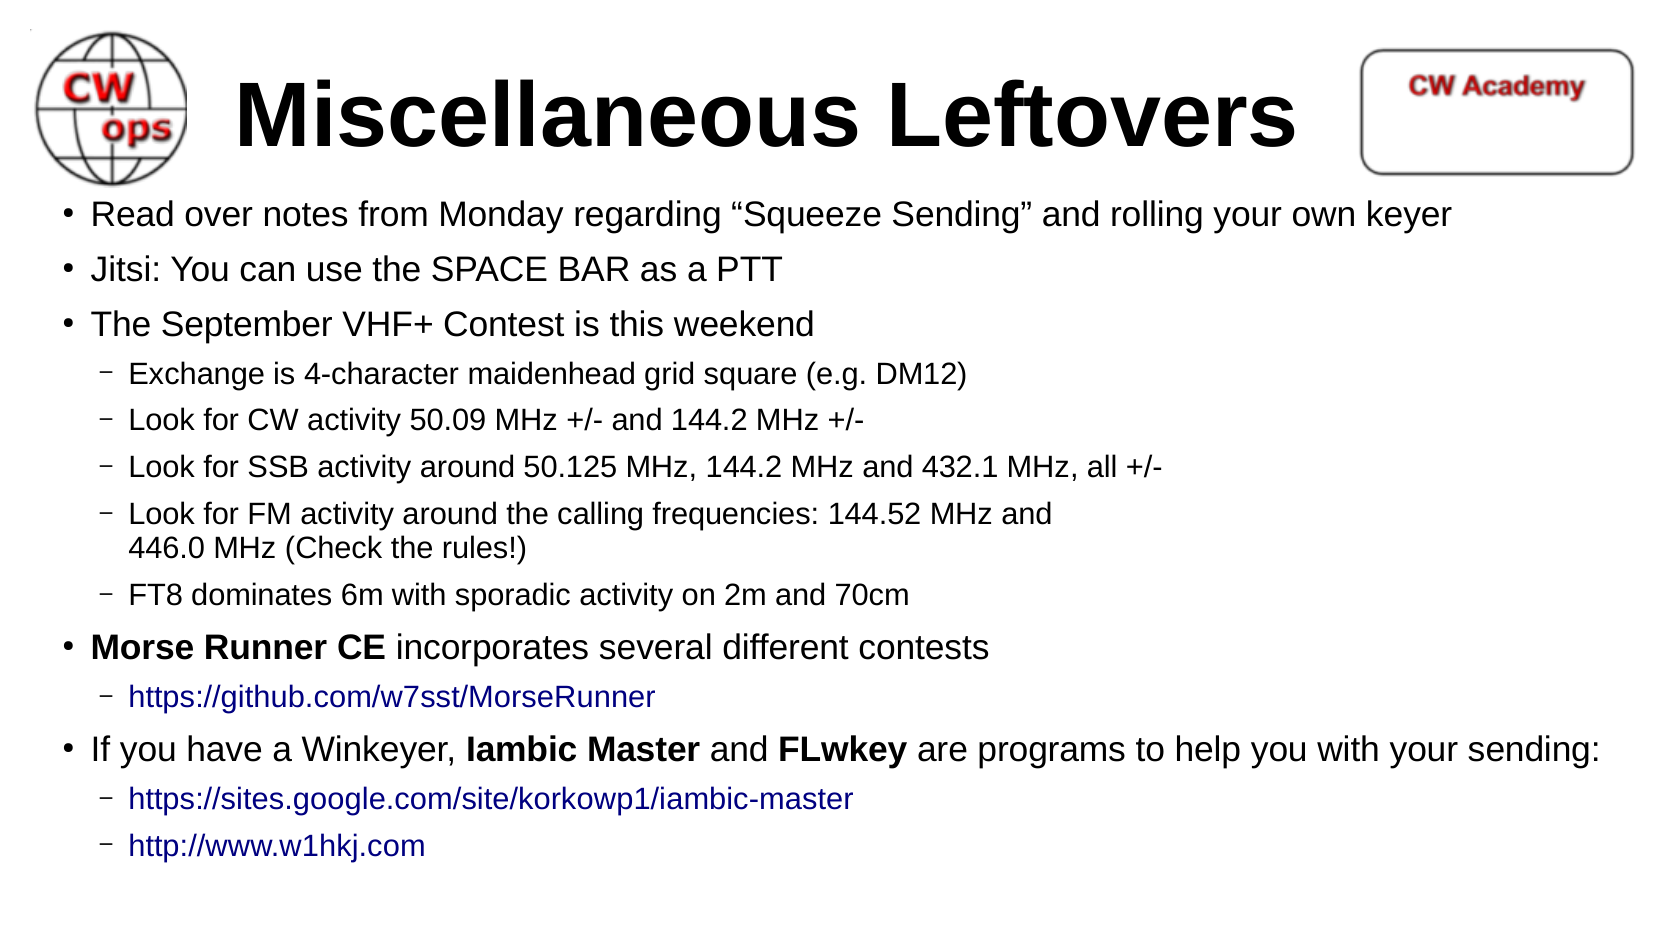

# Miscellaneous Leftovers
Read over notes from Monday regarding “Squeeze Sending” and rolling your own keyer
Jitsi: You can use the SPACE BAR as a PTT
The September VHF+ Contest is this weekend
Exchange is 4-character maidenhead grid square (e.g. DM12)
Look for CW activity 50.09 MHz +/- and 144.2 MHz +/-
Look for SSB activity around 50.125 MHz, 144.2 MHz and 432.1 MHz, all +/-
Look for FM activity around the calling frequencies: 144.52 MHz and
446.0 MHz (Check the rules!)
FT8 dominates 6m with sporadic activity on 2m and 70cm
Morse Runner CE incorporates several different contests
https://github.com/w7sst/MorseRunner
If you have a Winkeyer, Iambic Master and FLwkey are programs to help you with your sending:
https://sites.google.com/site/korkowp1/iambic-master
http://www.w1hkj.com